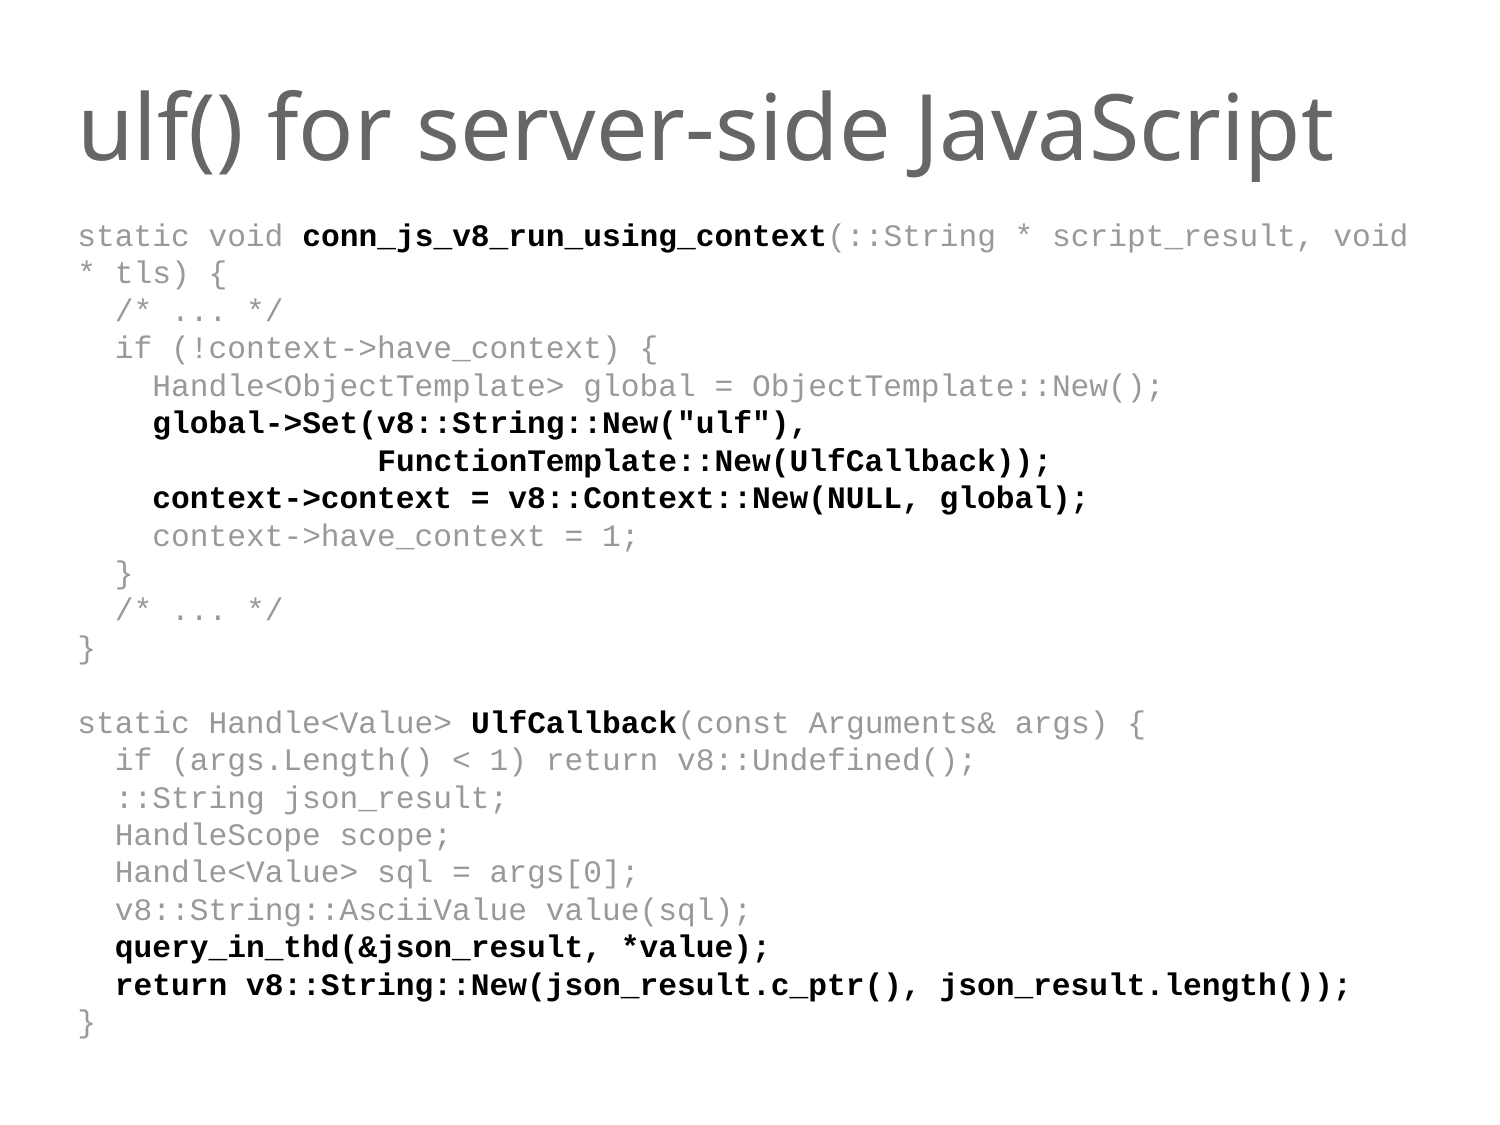

# ulf() for server-side JavaScript
static void conn_js_v8_run_using_context(::String * script_result, void * tls) {
 /* ... */
 if (!context->have_context) {
 Handle<ObjectTemplate> global = ObjectTemplate::New();
 global->Set(v8::String::New("ulf"),
 FunctionTemplate::New(UlfCallback));
 context->context = v8::Context::New(NULL, global);
 context->have_context = 1;
 }
 /* ... */
}
static Handle<Value> UlfCallback(const Arguments& args) {
 if (args.Length() < 1) return v8::Undefined();
 ::String json_result;
 HandleScope scope;
 Handle<Value> sql = args[0];
 v8::String::AsciiValue value(sql);
 query_in_thd(&json_result, *value);
 return v8::String::New(json_result.c_ptr(), json_result.length());
}